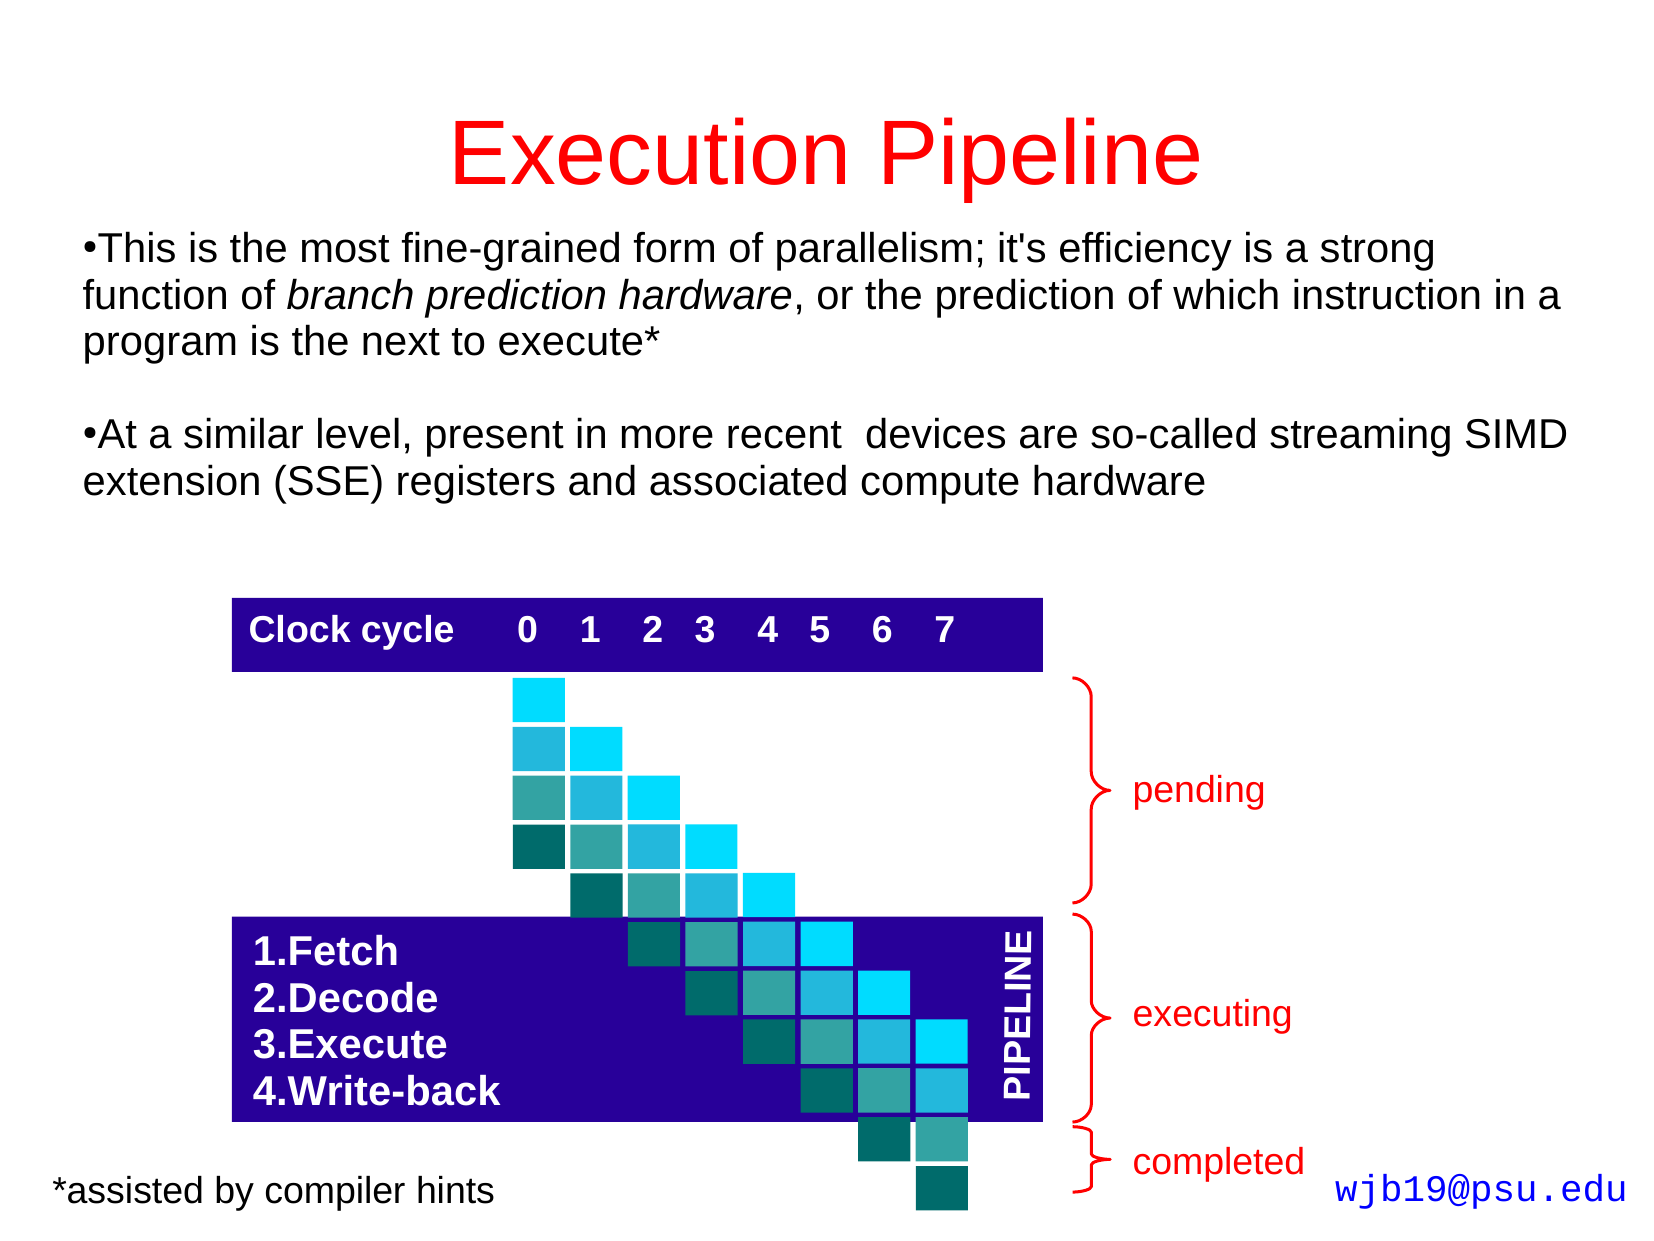

# Execution Pipeline
This is the most fine-grained form of parallelism; it's efficiency is a strong function of branch prediction hardware, or the prediction of which instruction in a program is the next to execute*
At a similar level, present in more recent devices are so-called streaming SIMD extension (SSE) registers and associated compute hardware
Clock cycle 0 1 2 3 4 5 6 7
pending
1.Fetch
2.Decode
3.Execute
4.Write-back
executing
PIPELINE
completed
*assisted by compiler hints
wjb19@psu.edu